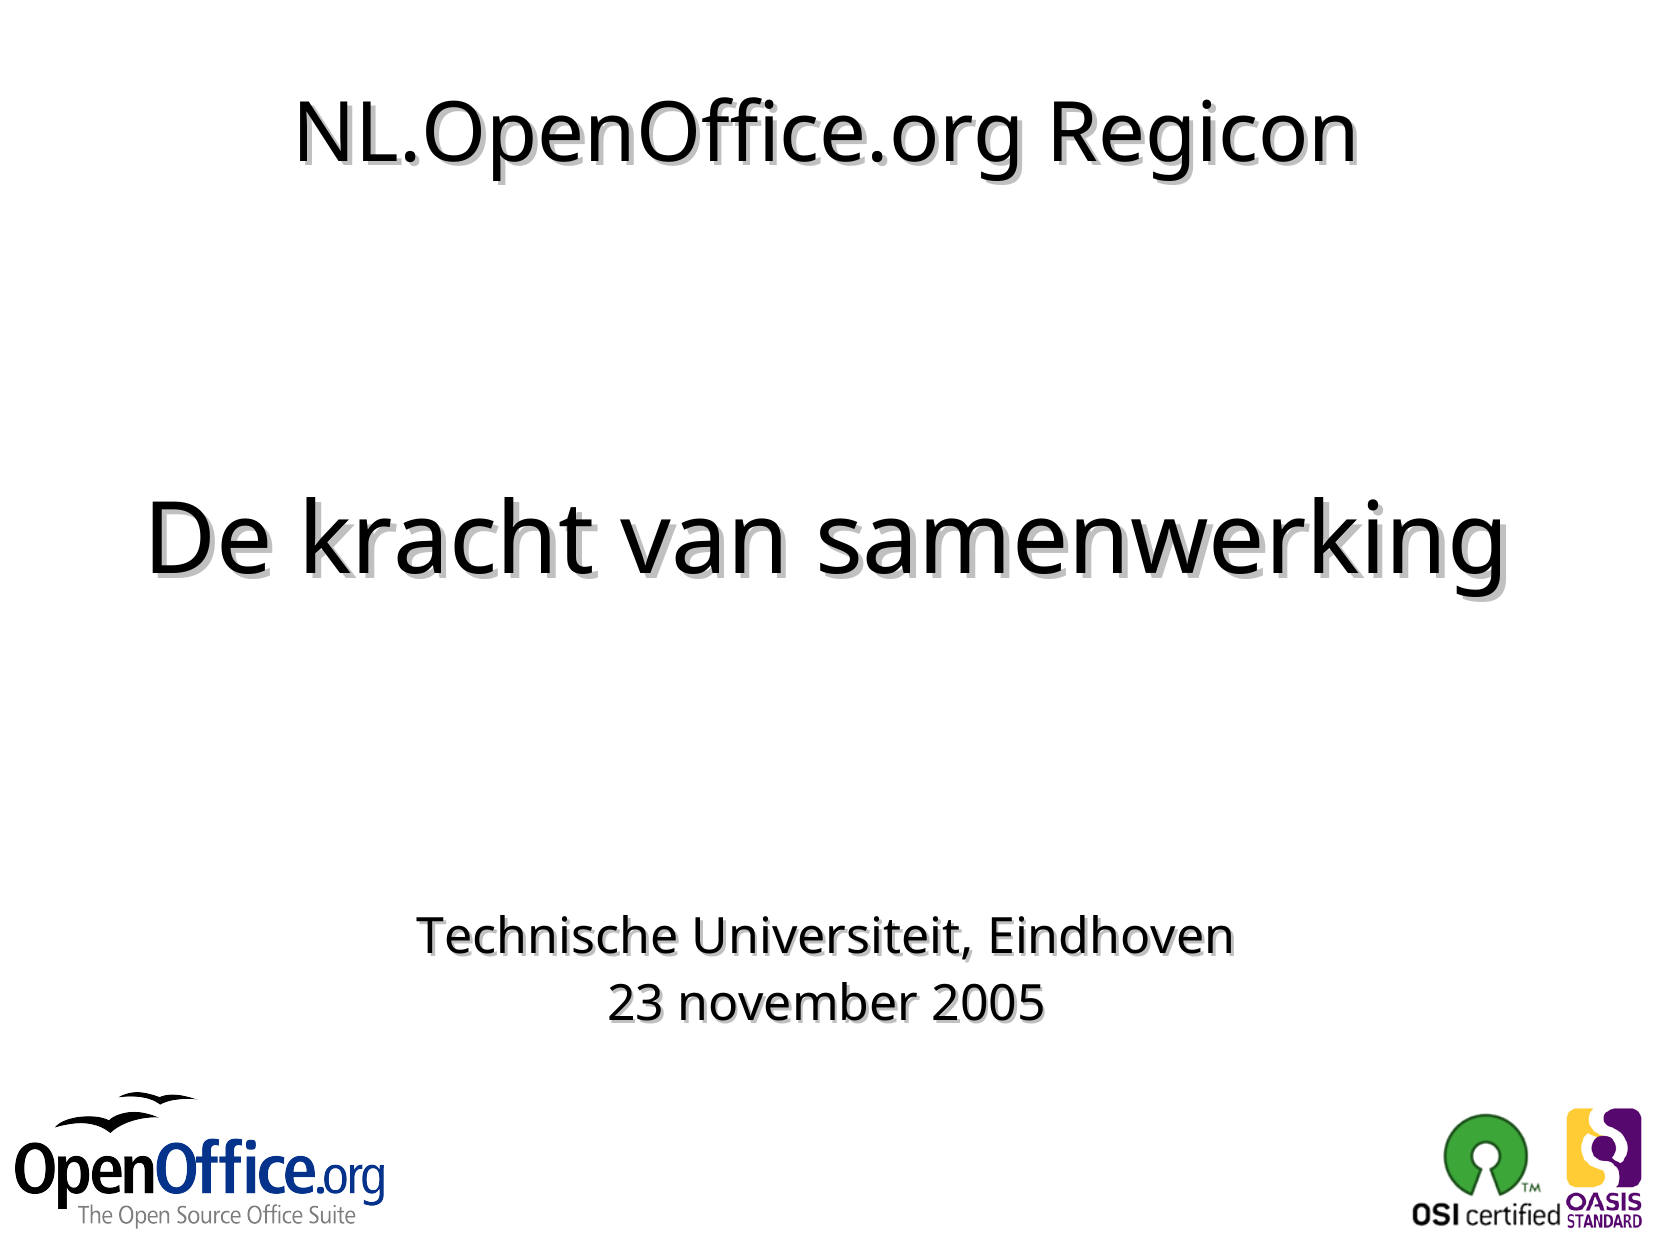

# NL.OpenOffice.org Regicon
De kracht van samenwerking
Technische Universiteit, Eindhoven
23 november 2005